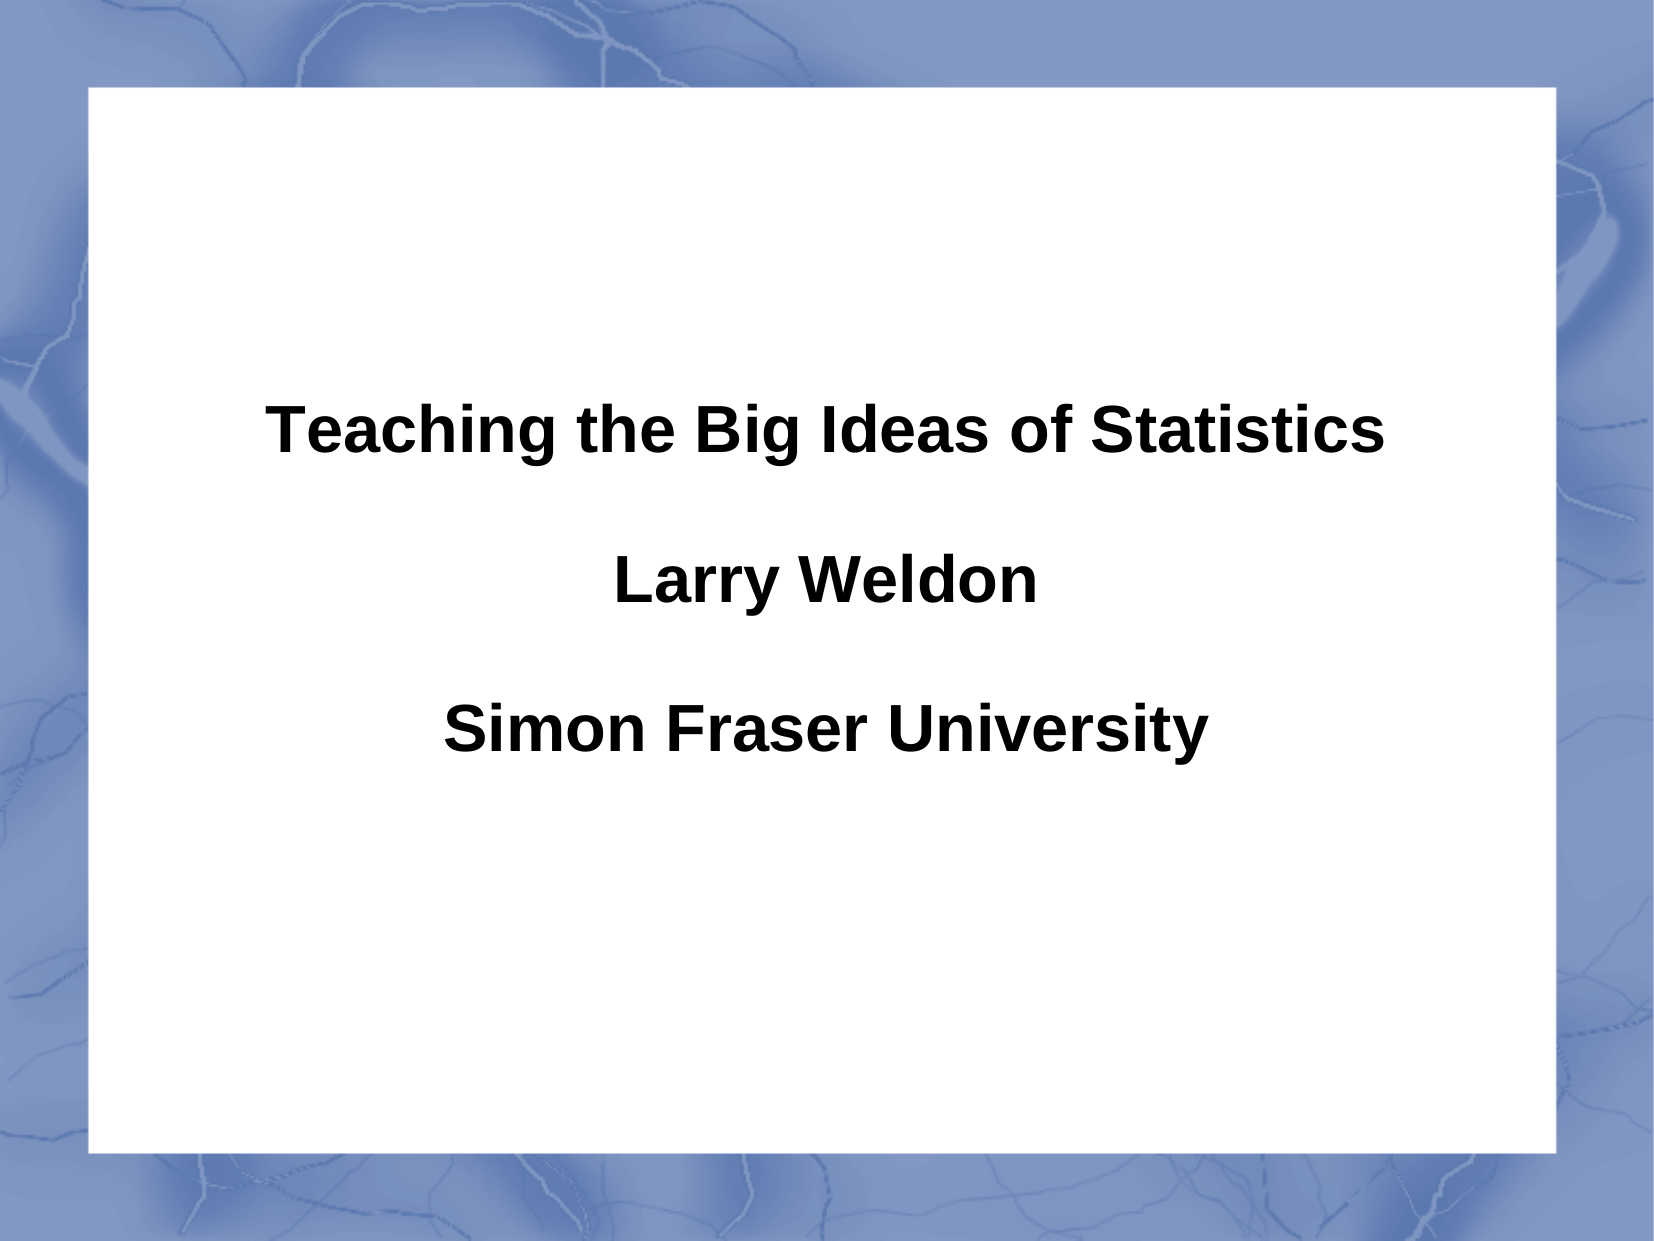

# Teaching the Big Ideas of Statistics
Larry Weldon
Simon Fraser University